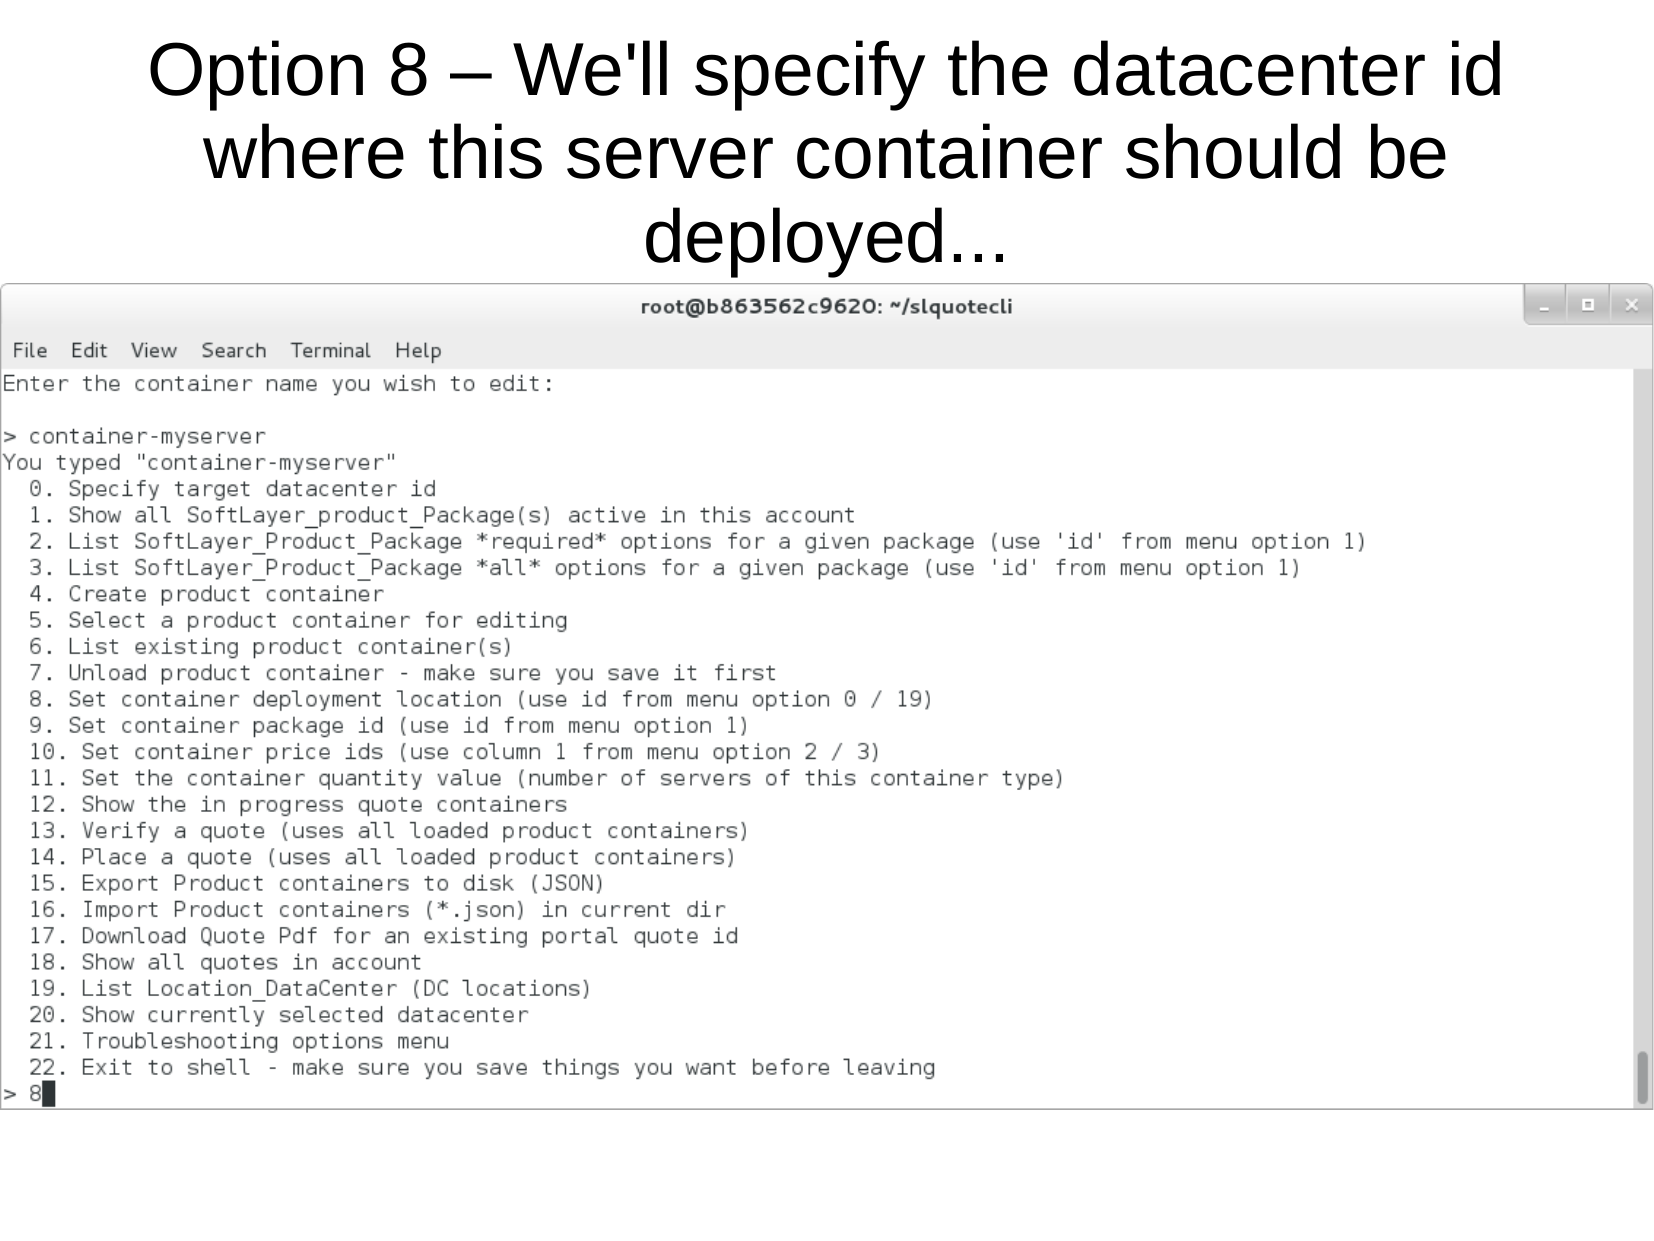

# Option 8 – We'll specify the datacenter id where this server container should be deployed...